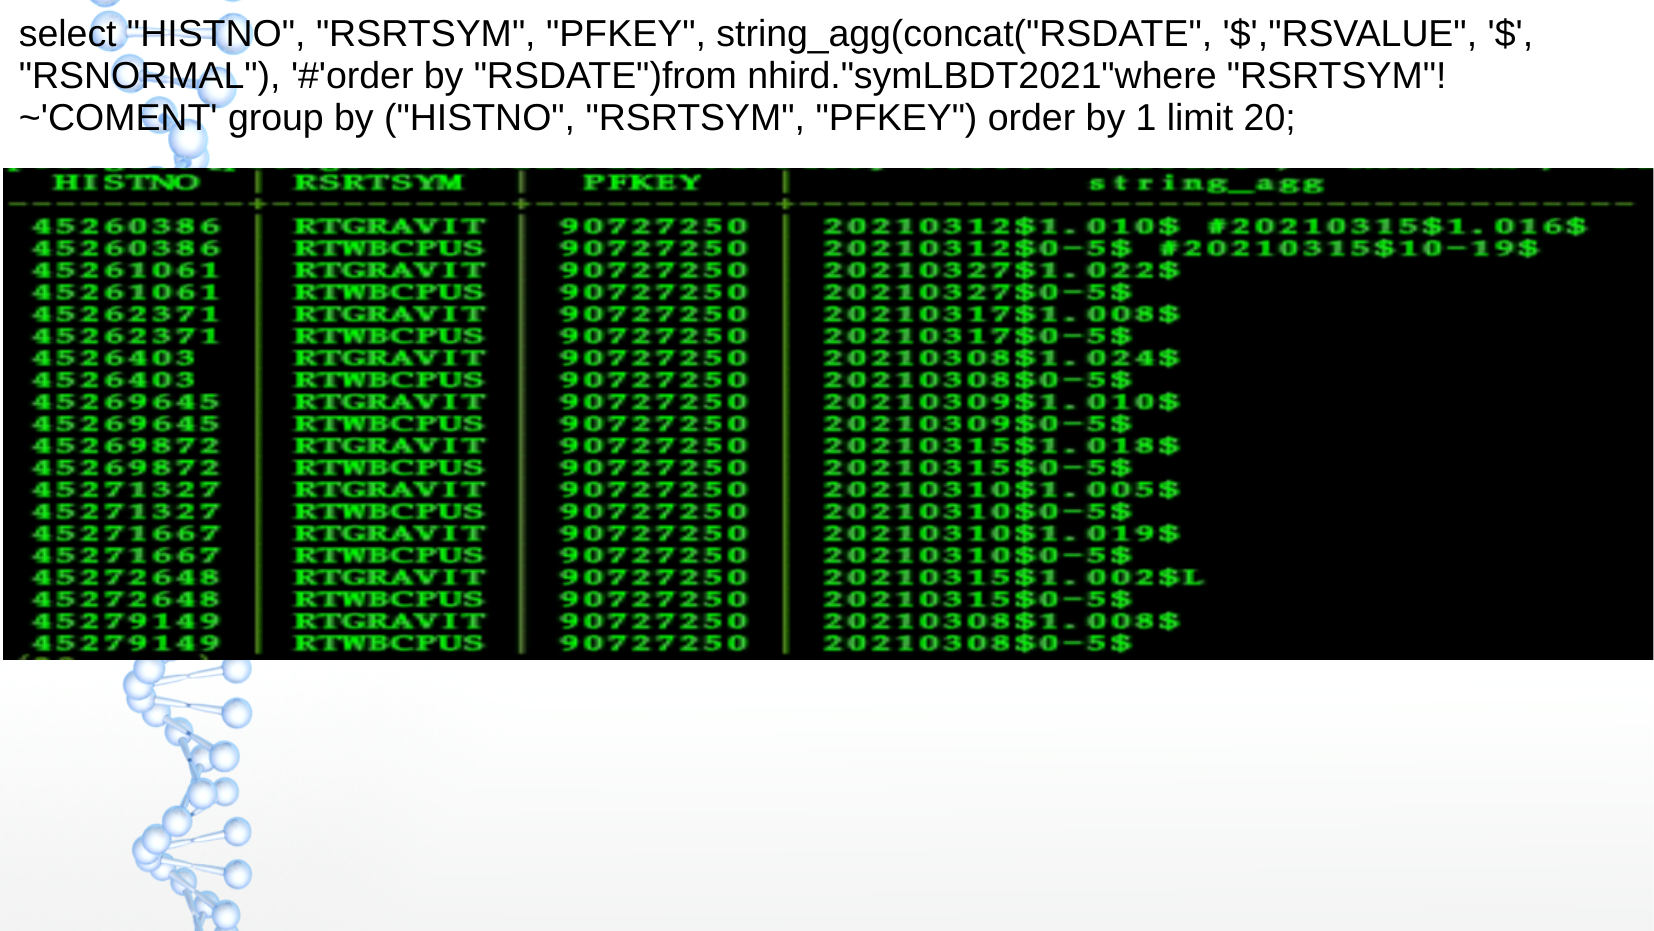

select "HISTNO", "RSRTSYM", "PFKEY", string_agg(concat("RSDATE", '$',"RSVALUE", '$', "RSNORMAL"), '#'order by "RSDATE")from nhird."symLBDT2021"where "RSRTSYM"!~'COMENT' group by ("HISTNO", "RSRTSYM", "PFKEY") order by 1 limit 20;